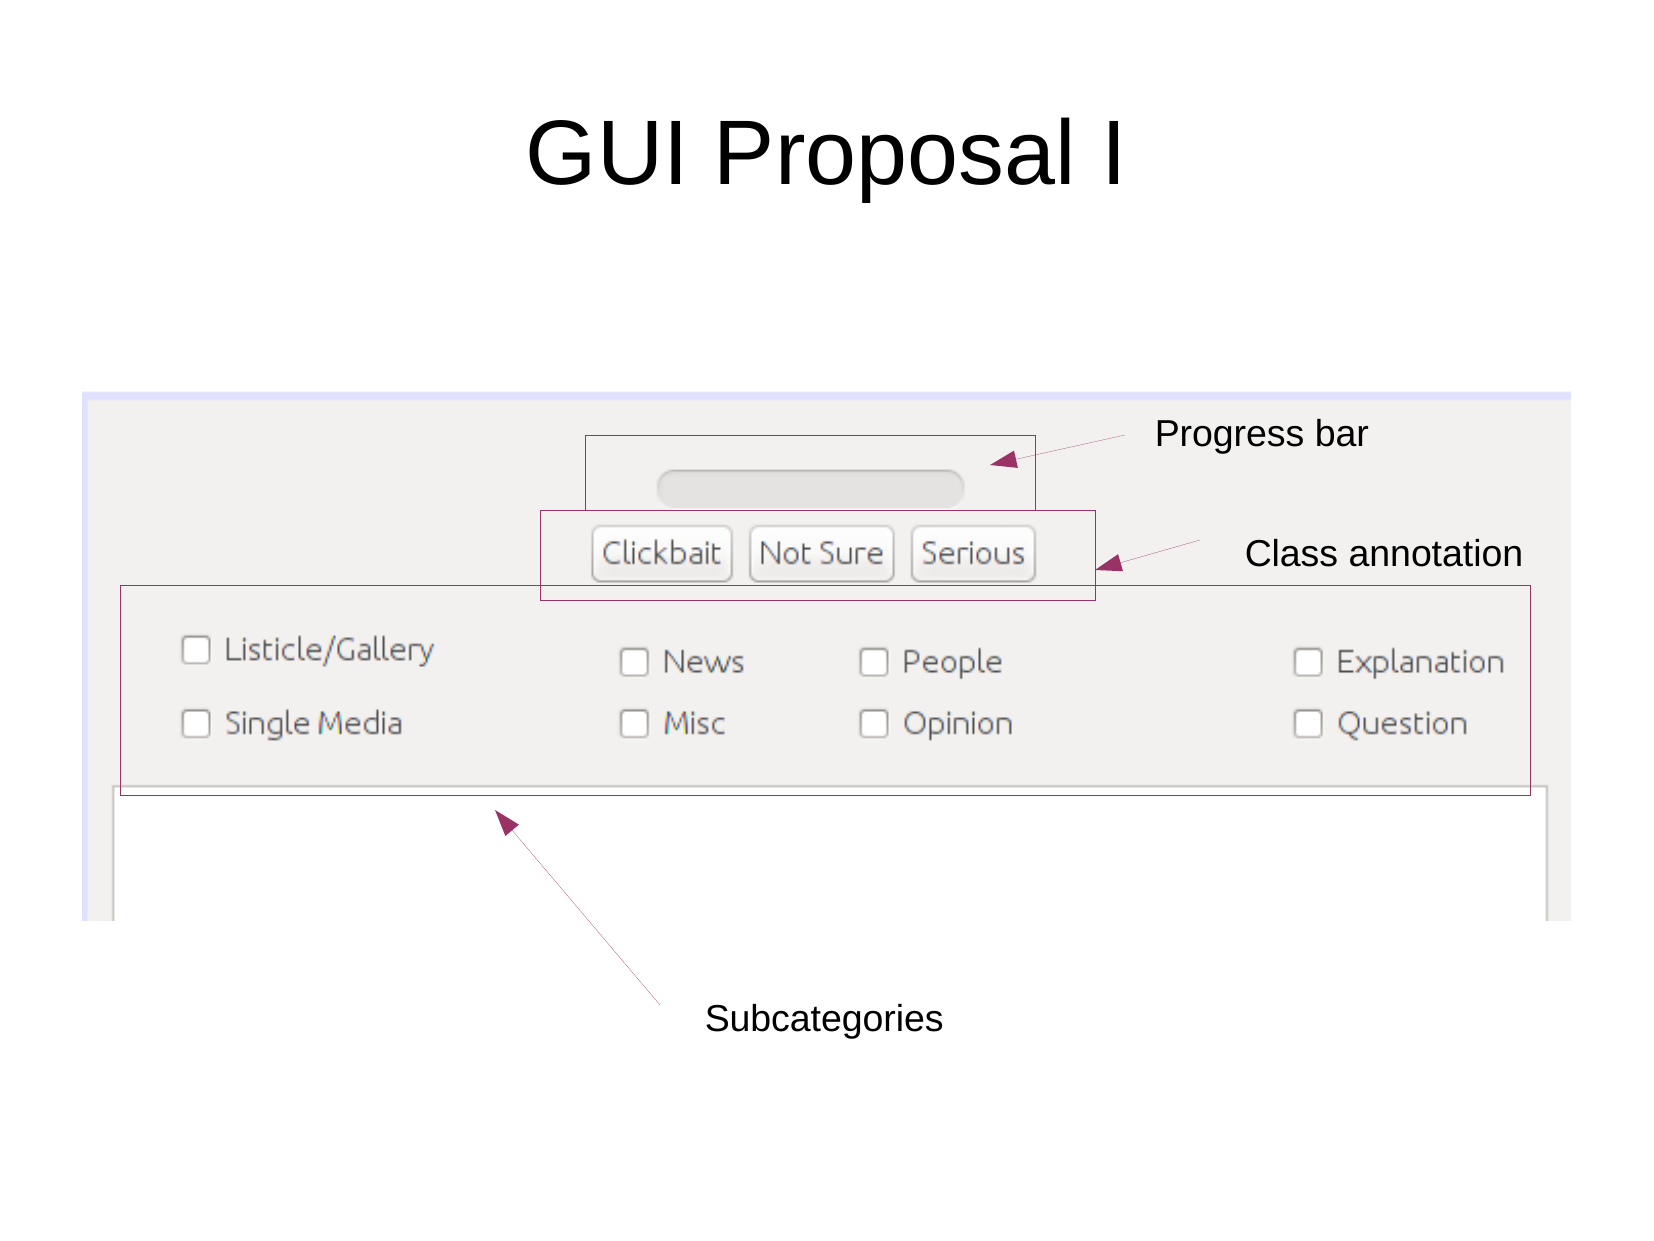

# GUI Proposal I
Progress bar
Class annotation
Subcategories